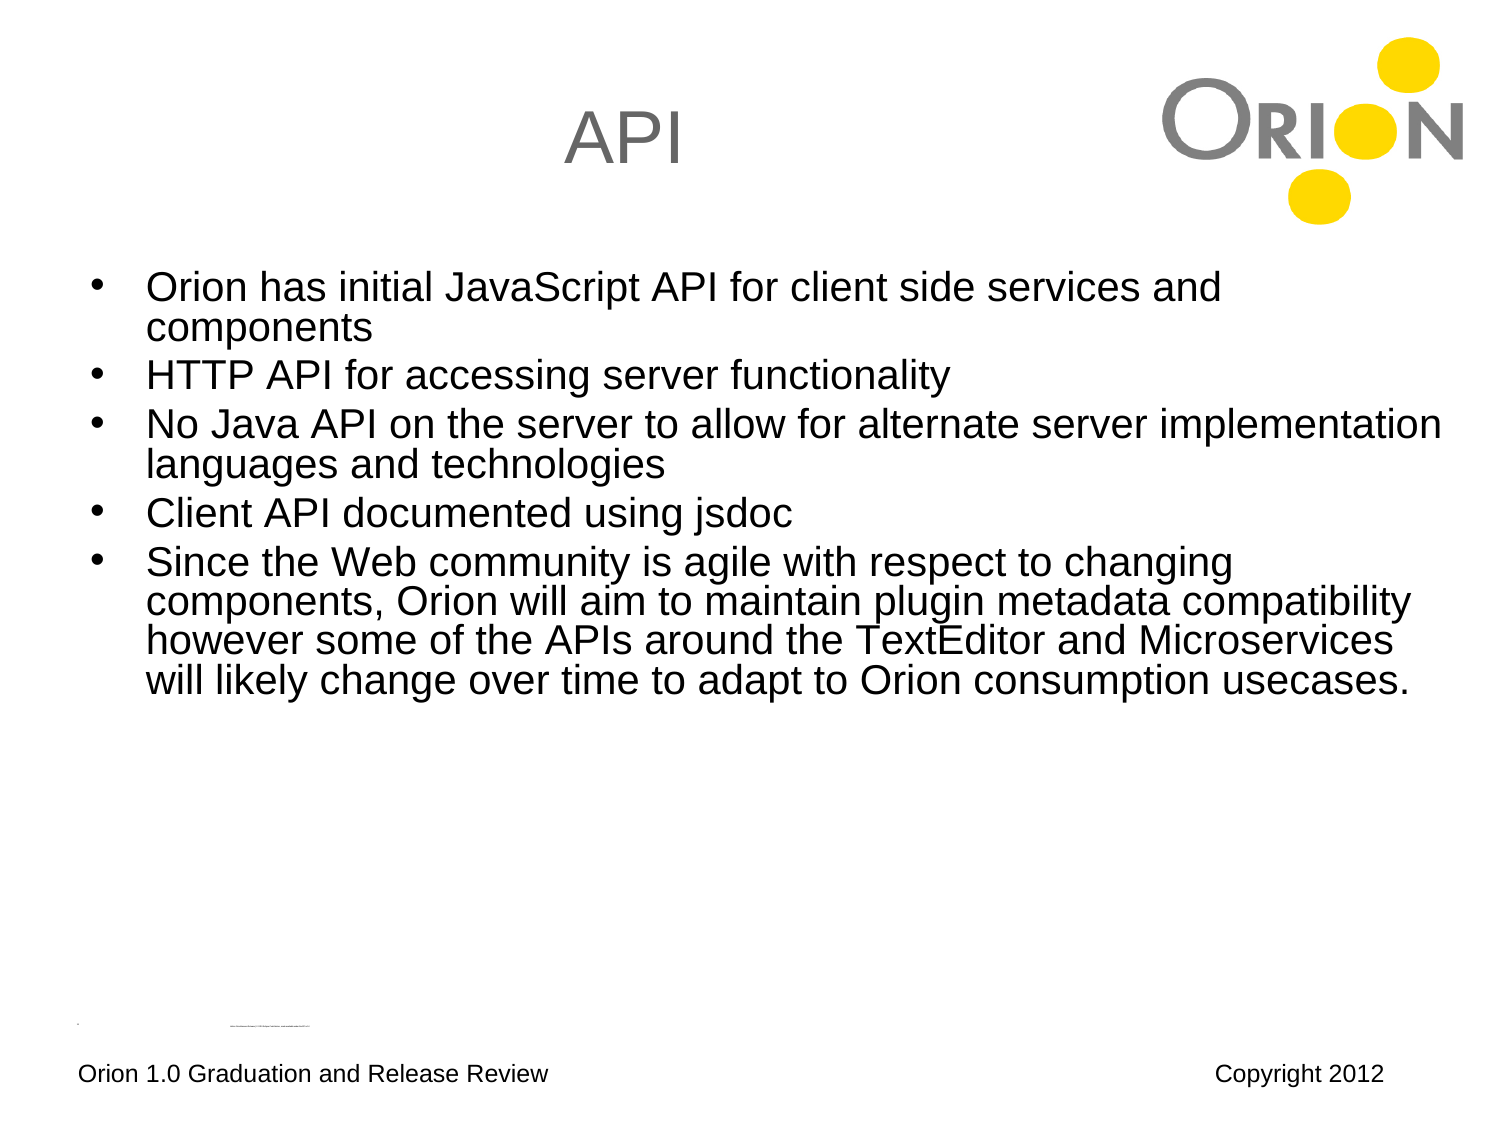

# API
Orion has initial JavaScript API for client side services and components
HTTP API for accessing server functionality
No Java API on the server to allow for alternate server implementation languages and technologies
Client API documented using jsdoc
Since the Web community is agile with respect to changing components, Orion will aim to maintain plugin metadata compatibility however some of the APIs around the TextEditor and Microservices will likely change over time to adapt to Orion consumption usecases.
13
Copyright 2011